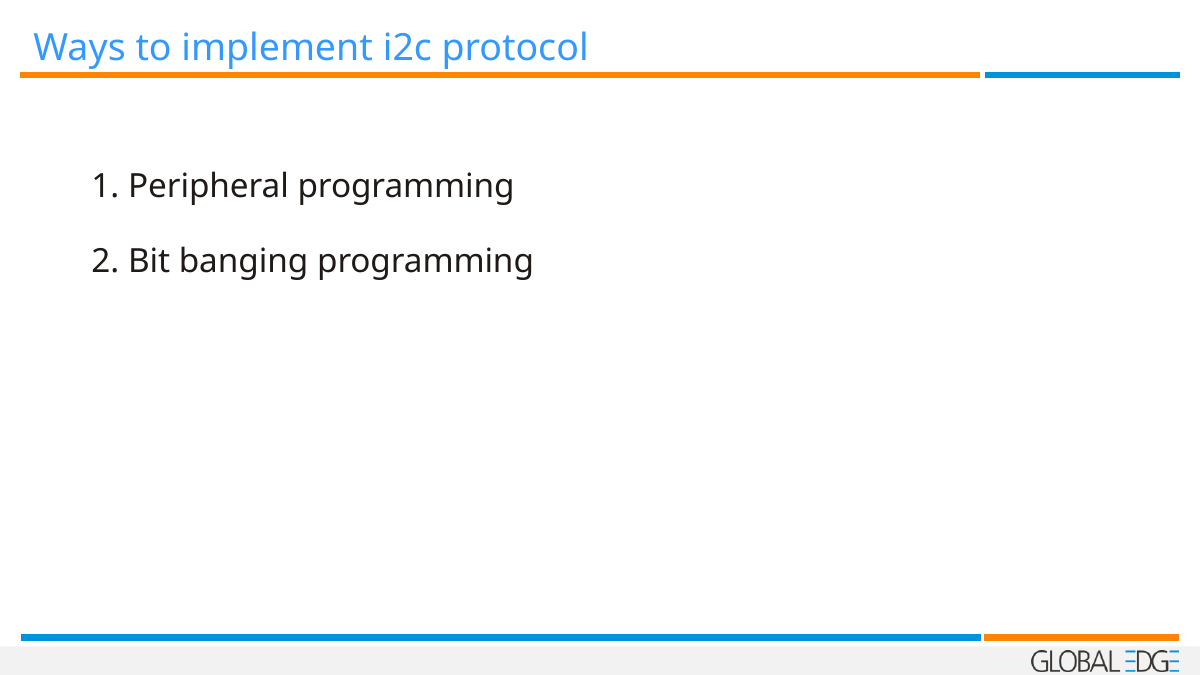

# Ways to implement i2c protocol
1. Peripheral programming
2. Bit banging programming